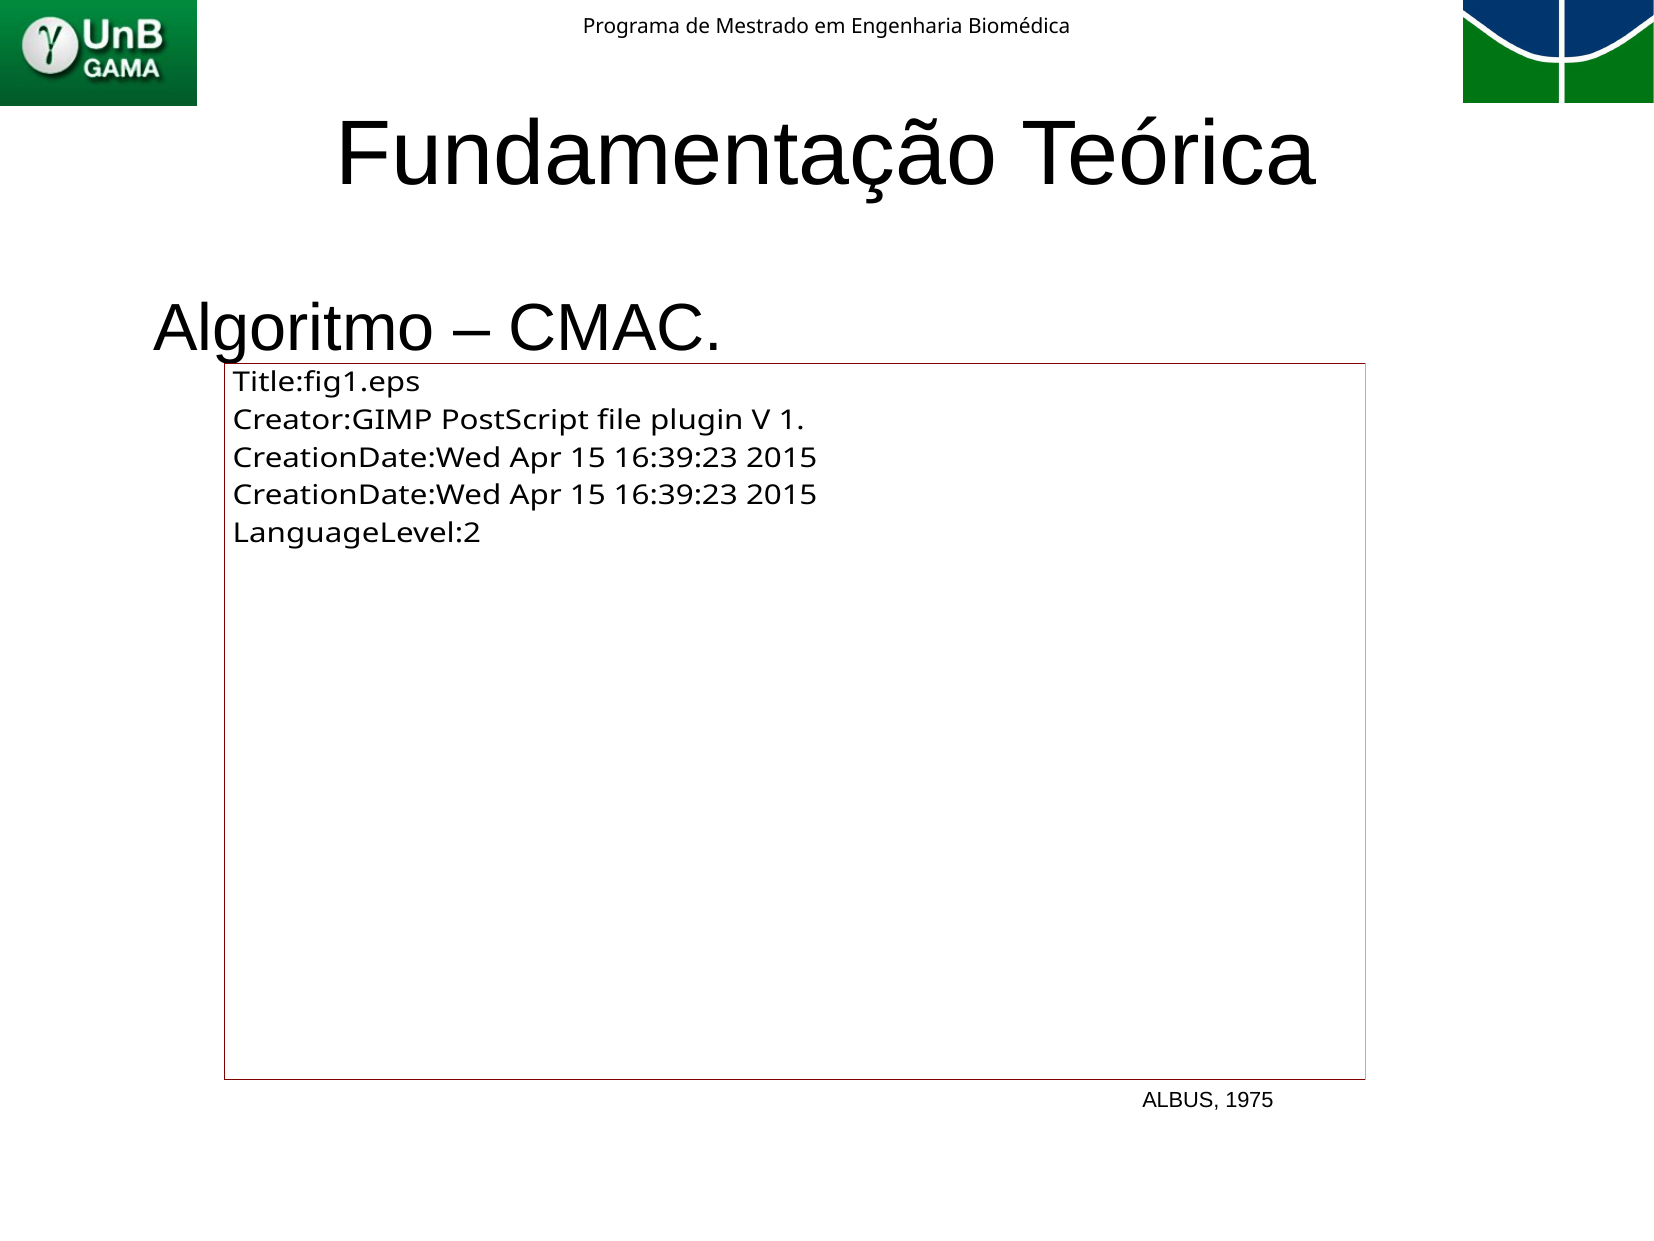

# Fundamentação Teórica
Algoritmo – CMAC.
ALBUS, 1975